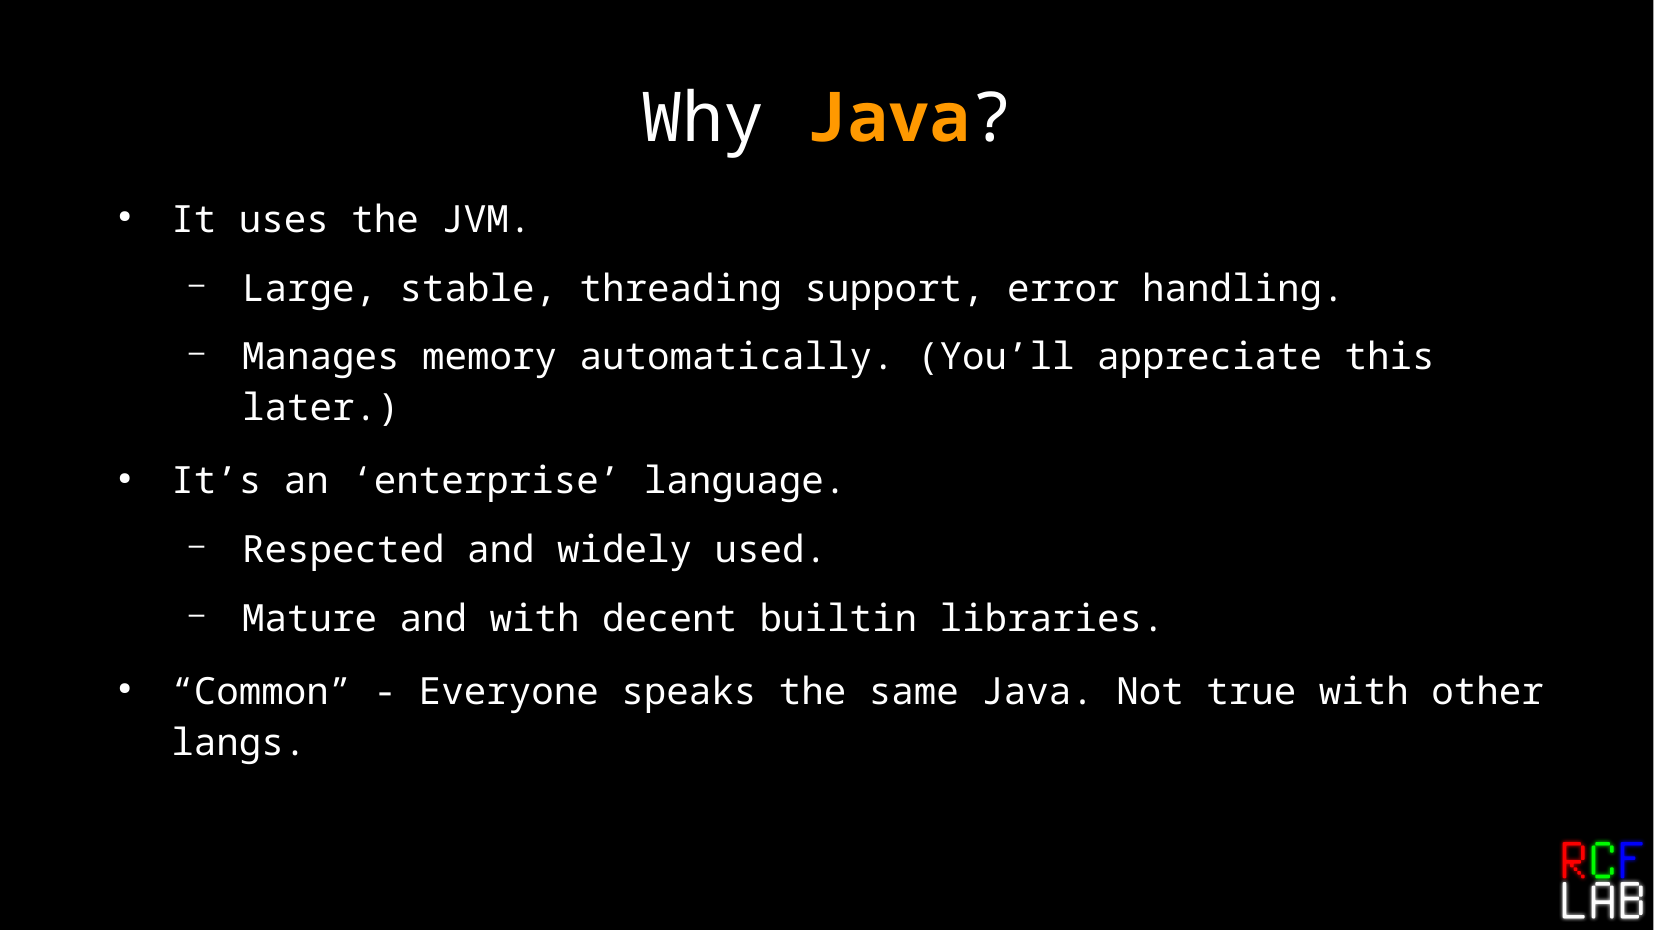

# Why Java?
It uses the JVM.
Large, stable, threading support, error handling.
Manages memory automatically. (You’ll appreciate this later.)
It’s an ‘enterprise’ language.
Respected and widely used.
Mature and with decent builtin libraries.
“Common” - Everyone speaks the same Java. Not true with other langs.